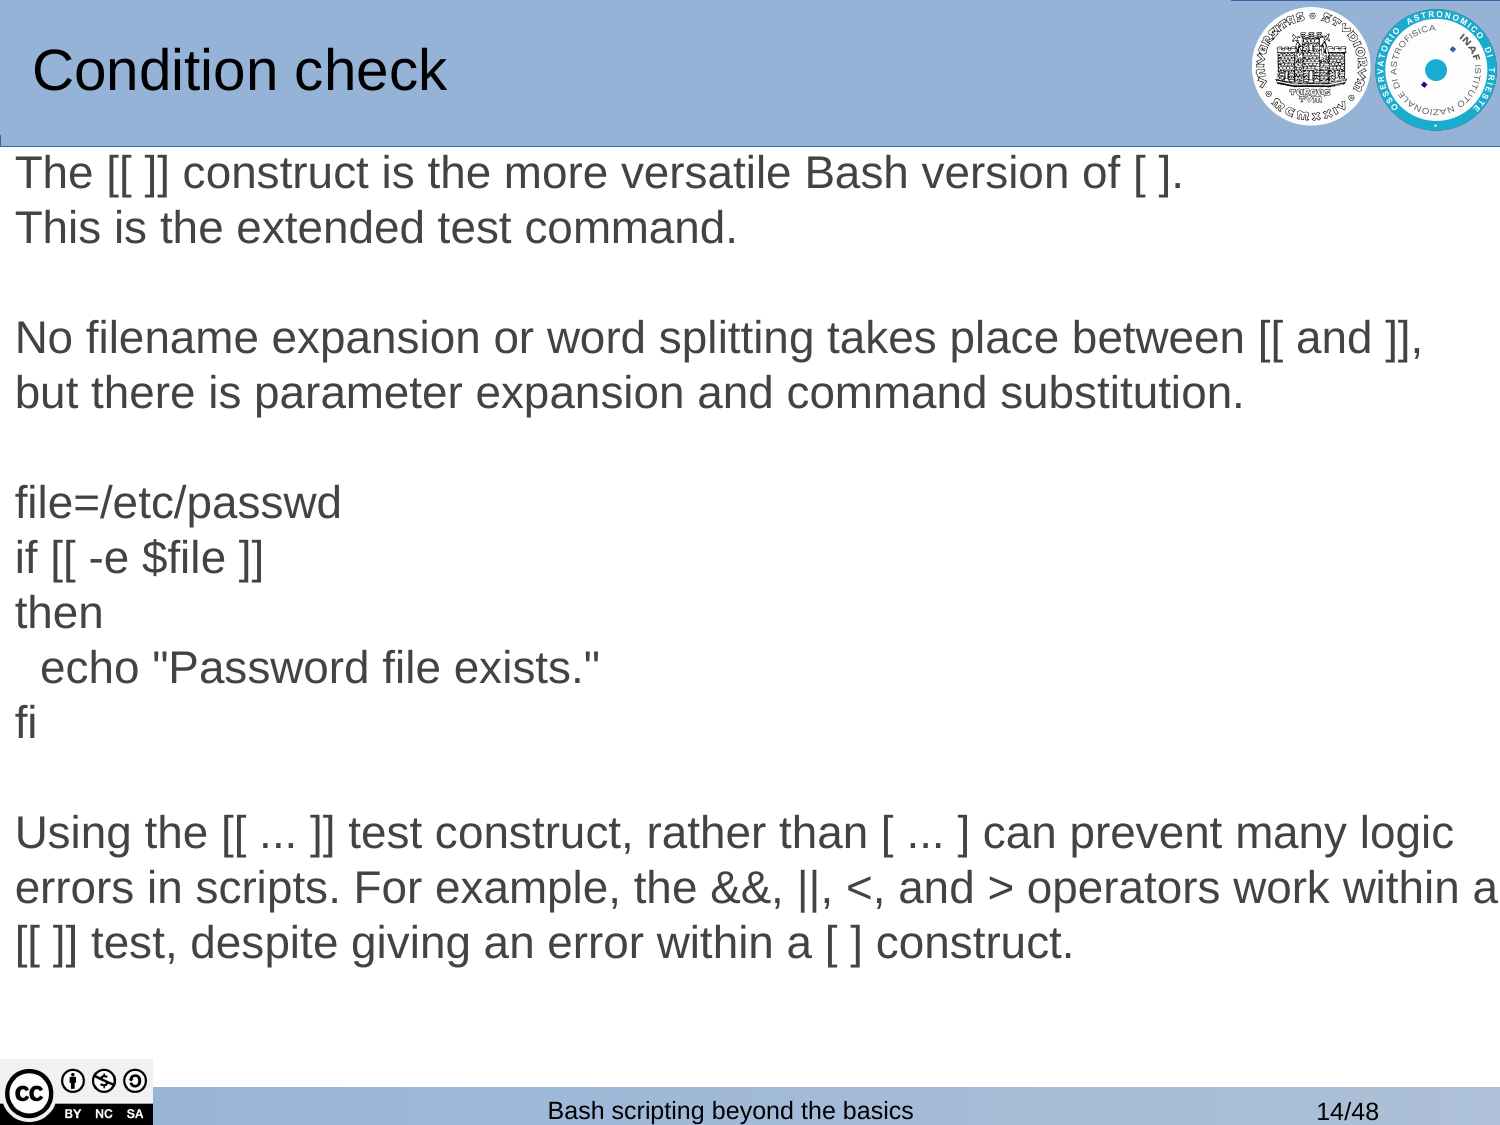

Condition check
# The [[ ]] construct is the more versatile Bash version of [ ].
This is the extended test command.
No filename expansion or word splitting takes place between [[ and ]], but there is parameter expansion and command substitution.
file=/etc/passwd
if [[ -e $file ]]
then
 echo "Password file exists."
fi
Using the [[ ... ]] test construct, rather than [ ... ] can prevent many logic errors in scripts. For example, the &&, ||, <, and > operators work within a [[ ]] test, despite giving an error within a [ ] construct.